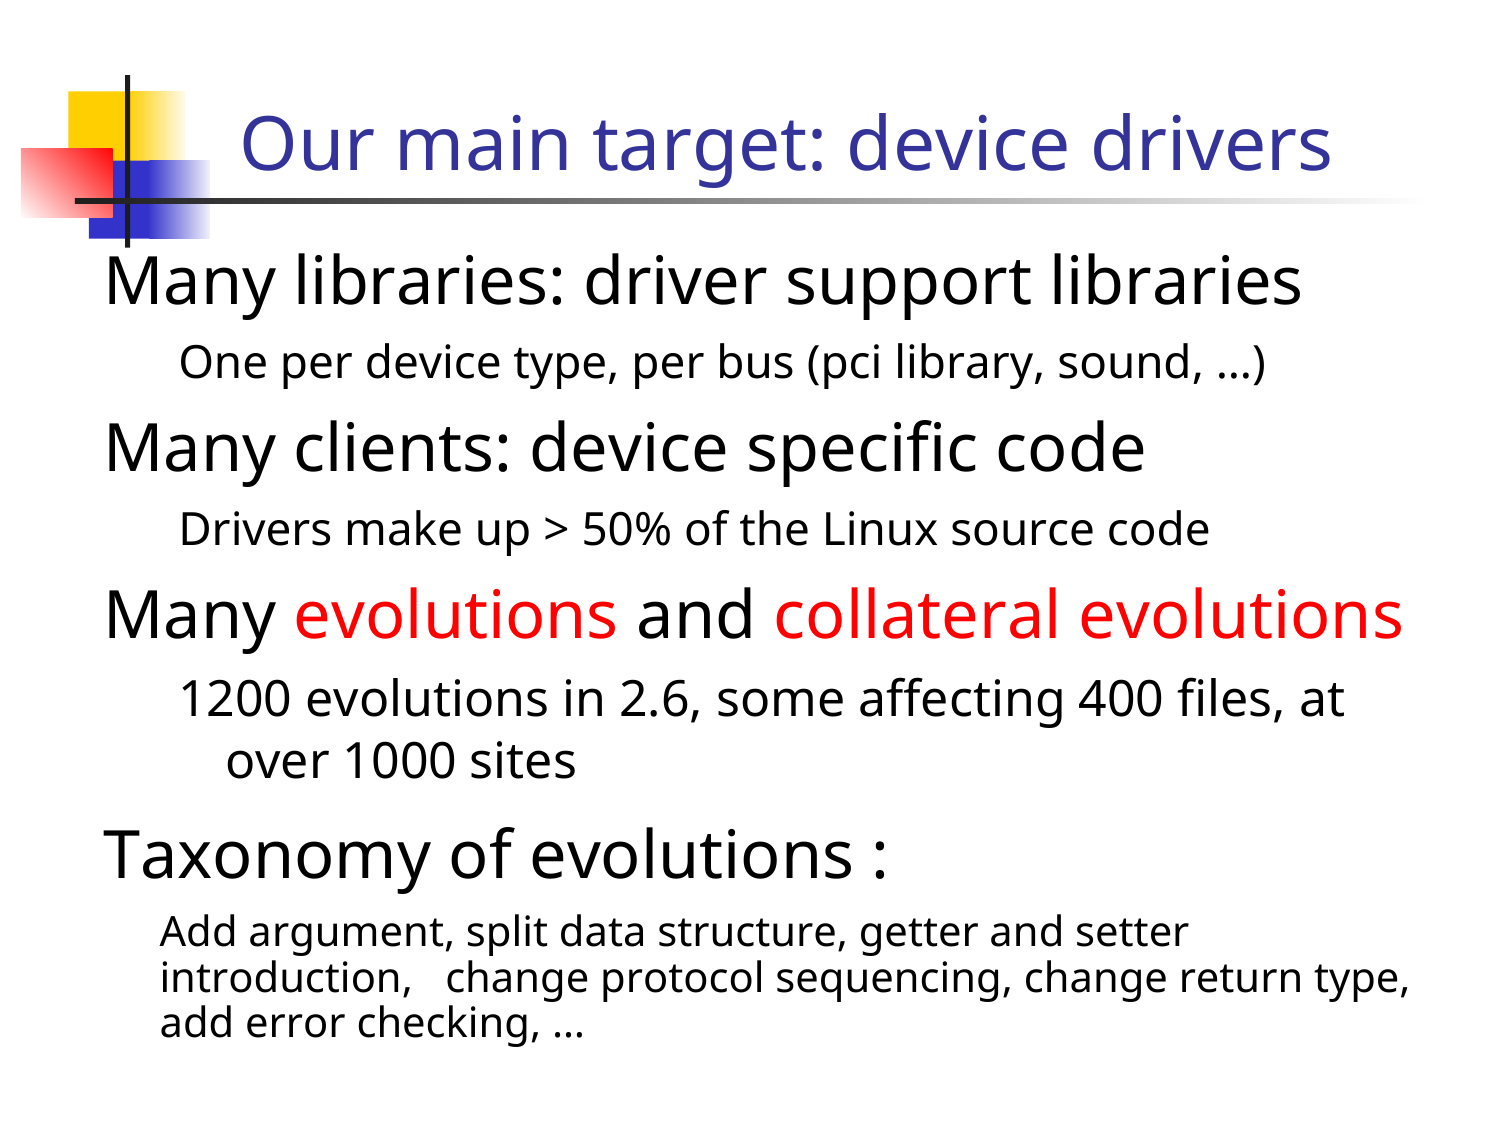

# Our main target: device drivers
Many libraries: driver support libraries
One per device type, per bus (pci library, sound, …)
Many clients: device specific code
Drivers make up > 50% of the Linux source code
Many evolutions and collateral evolutions
1200 evolutions in 2.6, some affecting 400 files, at over 1000 sites
Taxonomy of evolutions :
	Add argument, split data structure, getter and setter introduction, change protocol sequencing, change return type, add error checking, …